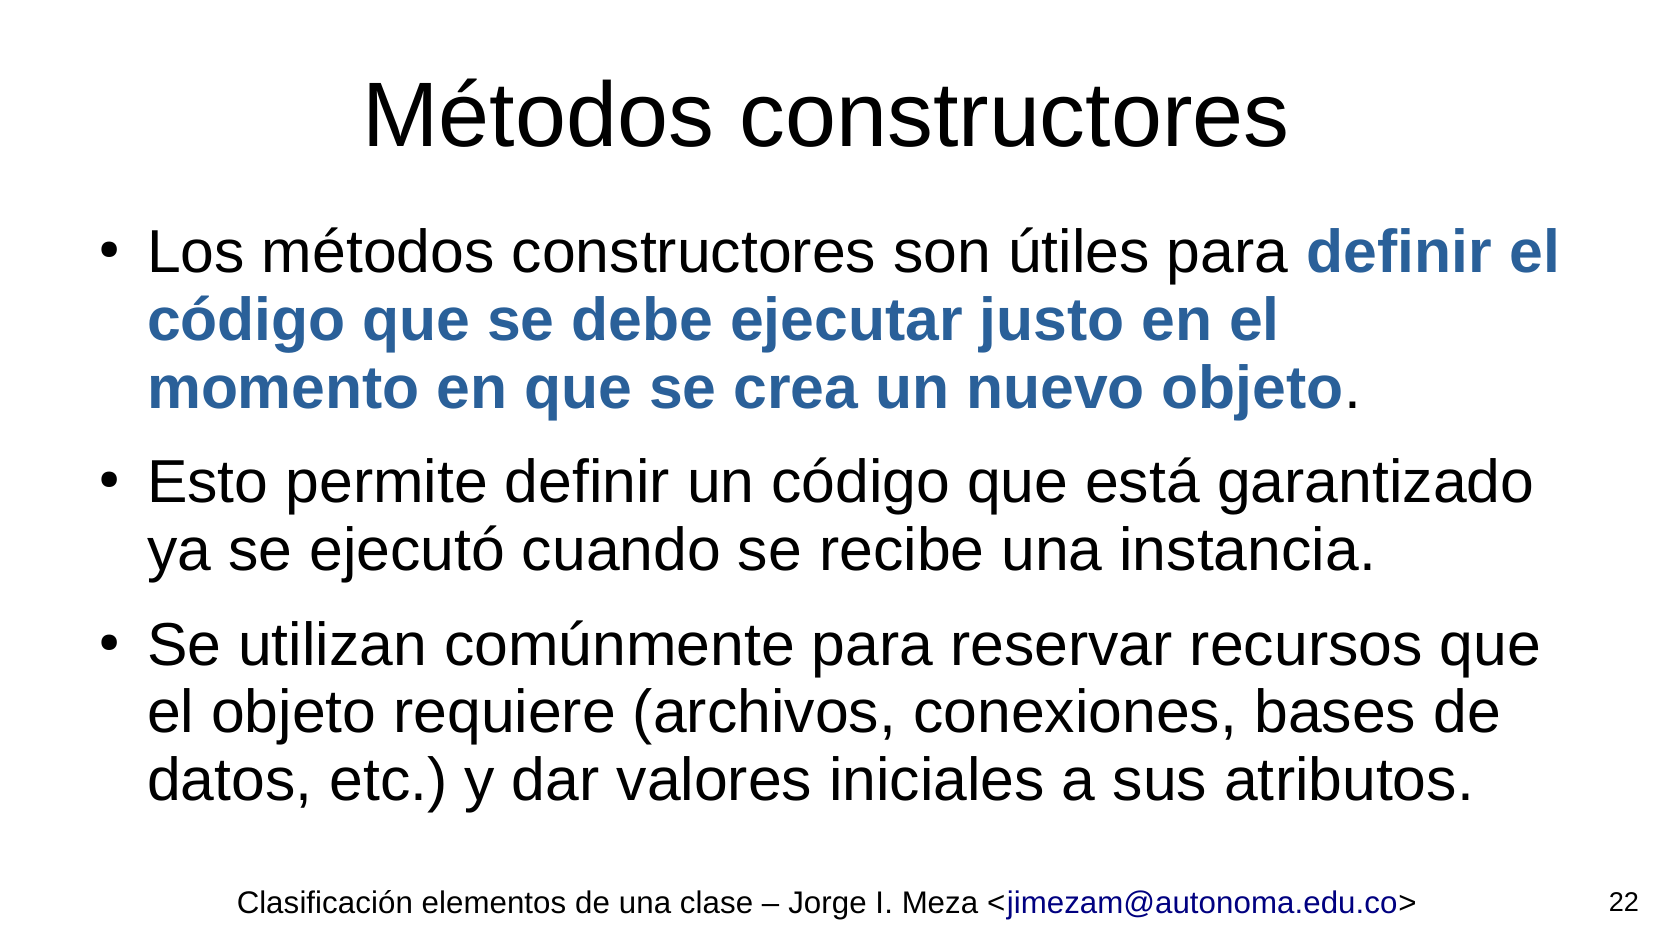

# Métodos constructores
Los métodos constructores son útiles para definir el código que se debe ejecutar justo en el momento en que se crea un nuevo objeto.
Esto permite definir un código que está garantizado ya se ejecutó cuando se recibe una instancia.
Se utilizan comúnmente para reservar recursos que el objeto requiere (archivos, conexiones, bases de datos, etc.) y dar valores iniciales a sus atributos.